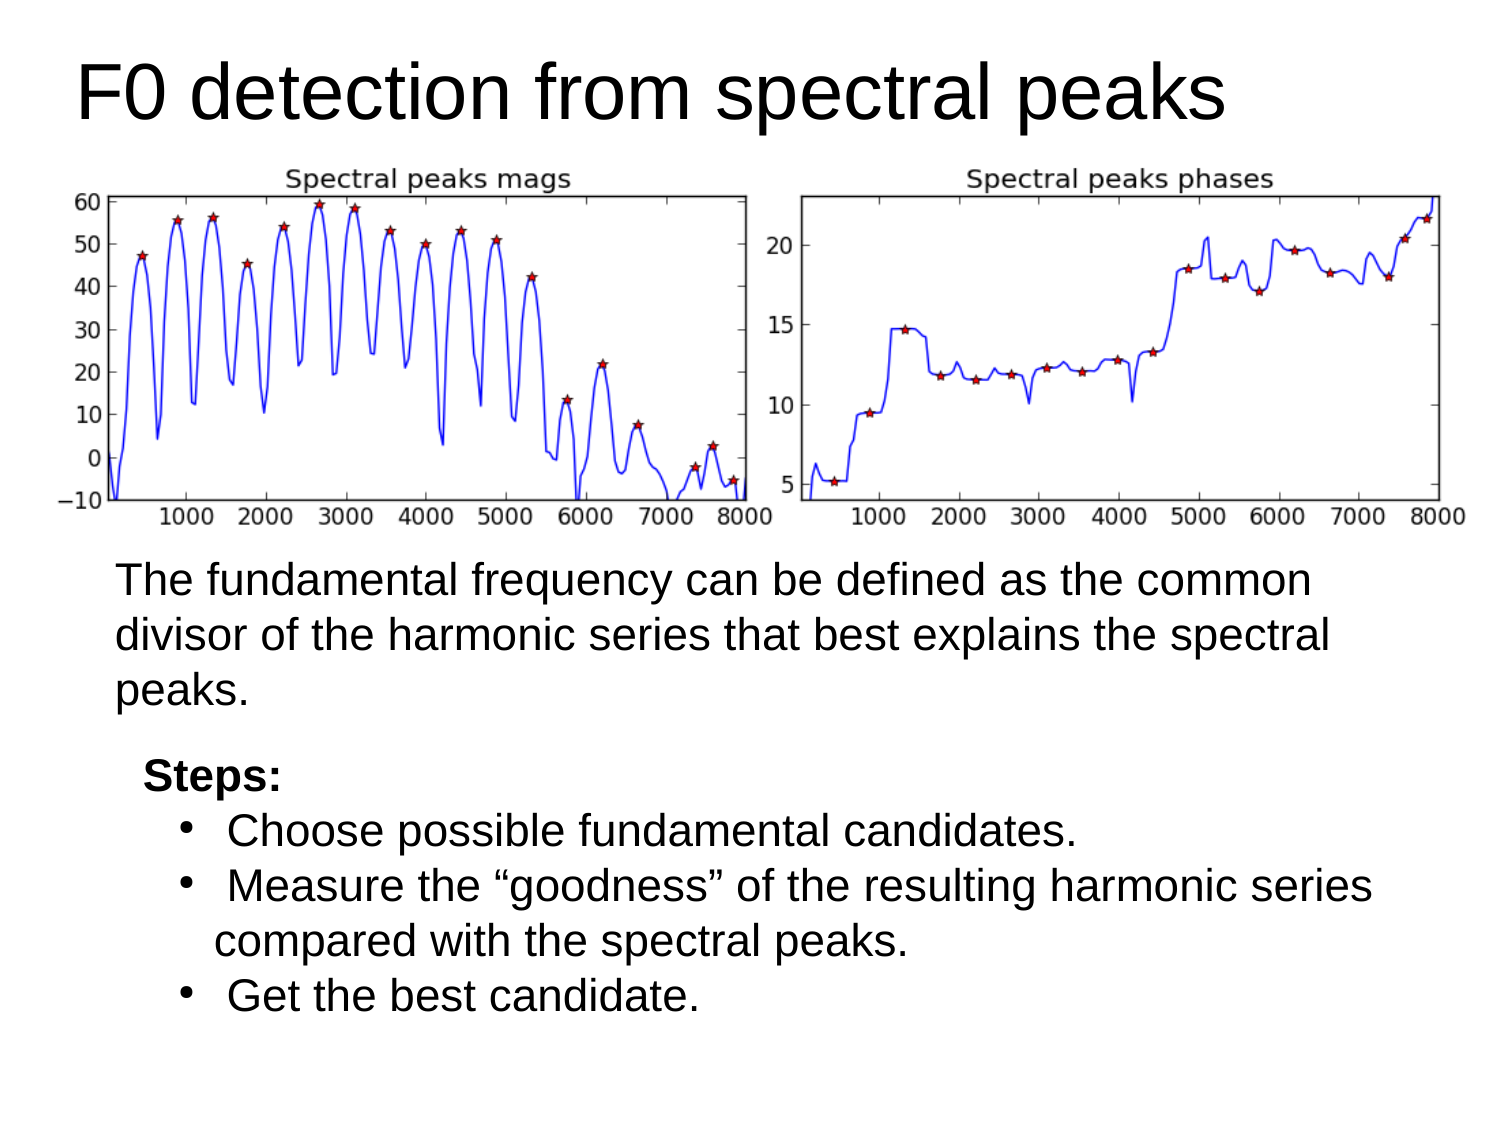

# F0 detection from spectral peaks
The fundamental frequency can be defined as the common divisor of the harmonic series that best explains the spectral peaks.
Steps:
 Choose possible fundamental candidates.
 Measure the “goodness” of the resulting harmonic series
compared with the spectral peaks.
 Get the best candidate.